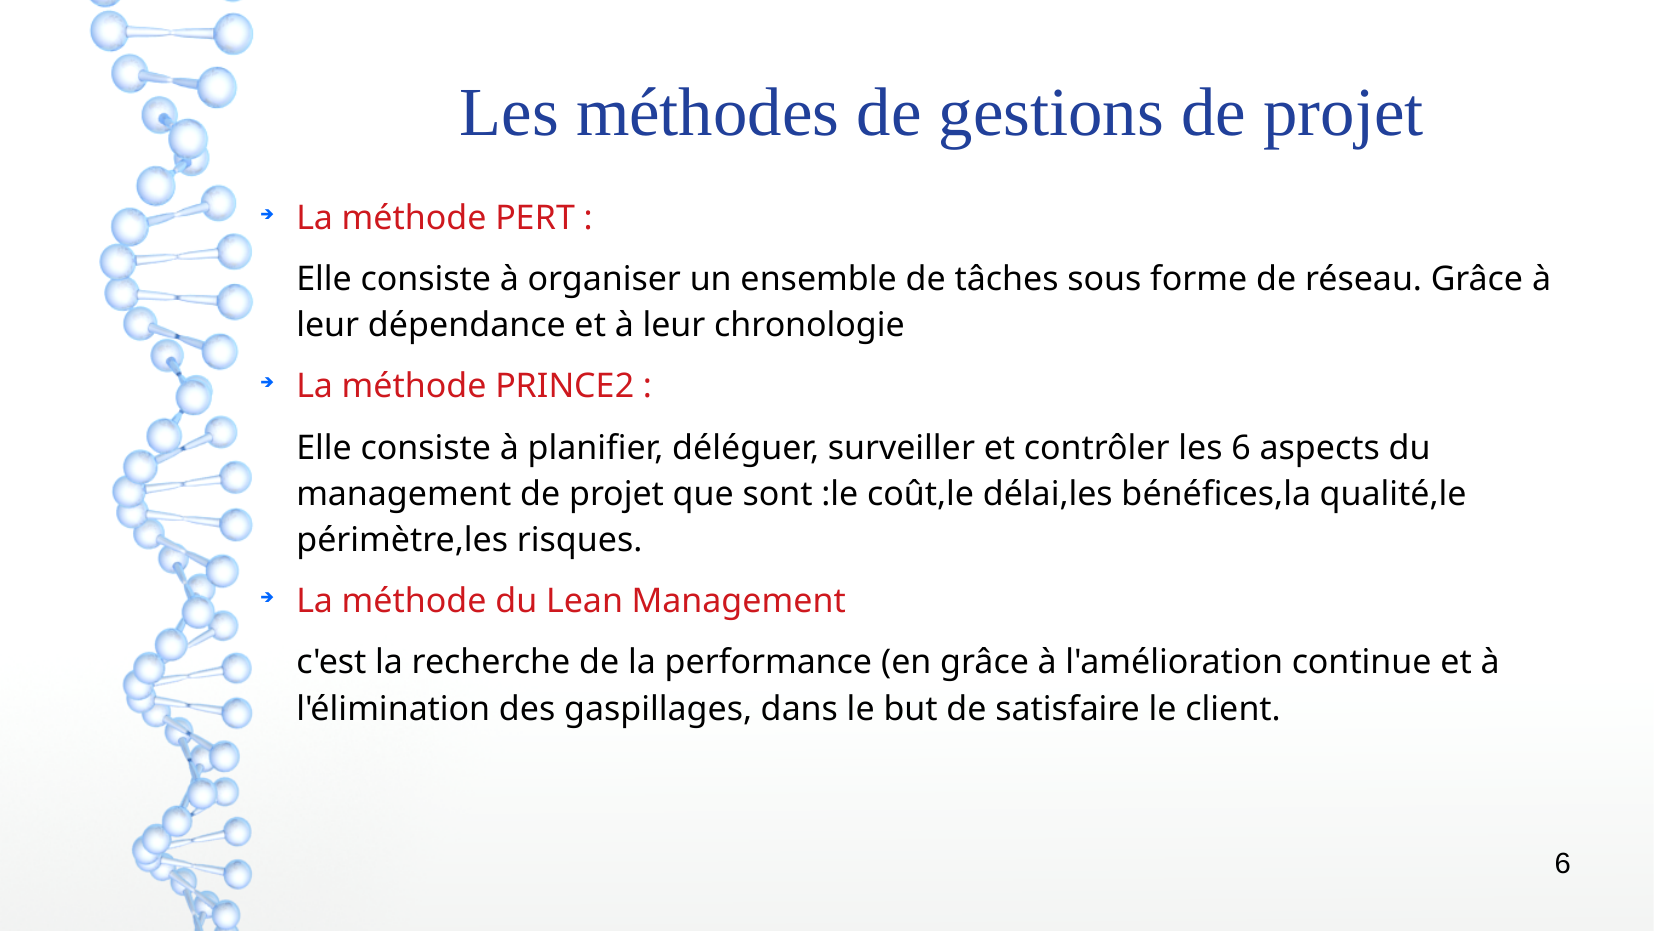

# Les méthodes de gestions de projet
La méthode PERT :
Elle consiste à organiser un ensemble de tâches sous forme de réseau. Grâce à leur dépendance et à leur chronologie
La méthode PRINCE2 :
Elle consiste à planifier, déléguer, surveiller et contrôler les 6 aspects du management de projet que sont :le coût,le délai,les bénéfices,la qualité,le périmètre,les risques.
La méthode du Lean Management
c'est la recherche de la performance (en grâce à l'amélioration continue et à l'élimination des gaspillages, dans le but de satisfaire le client.
6